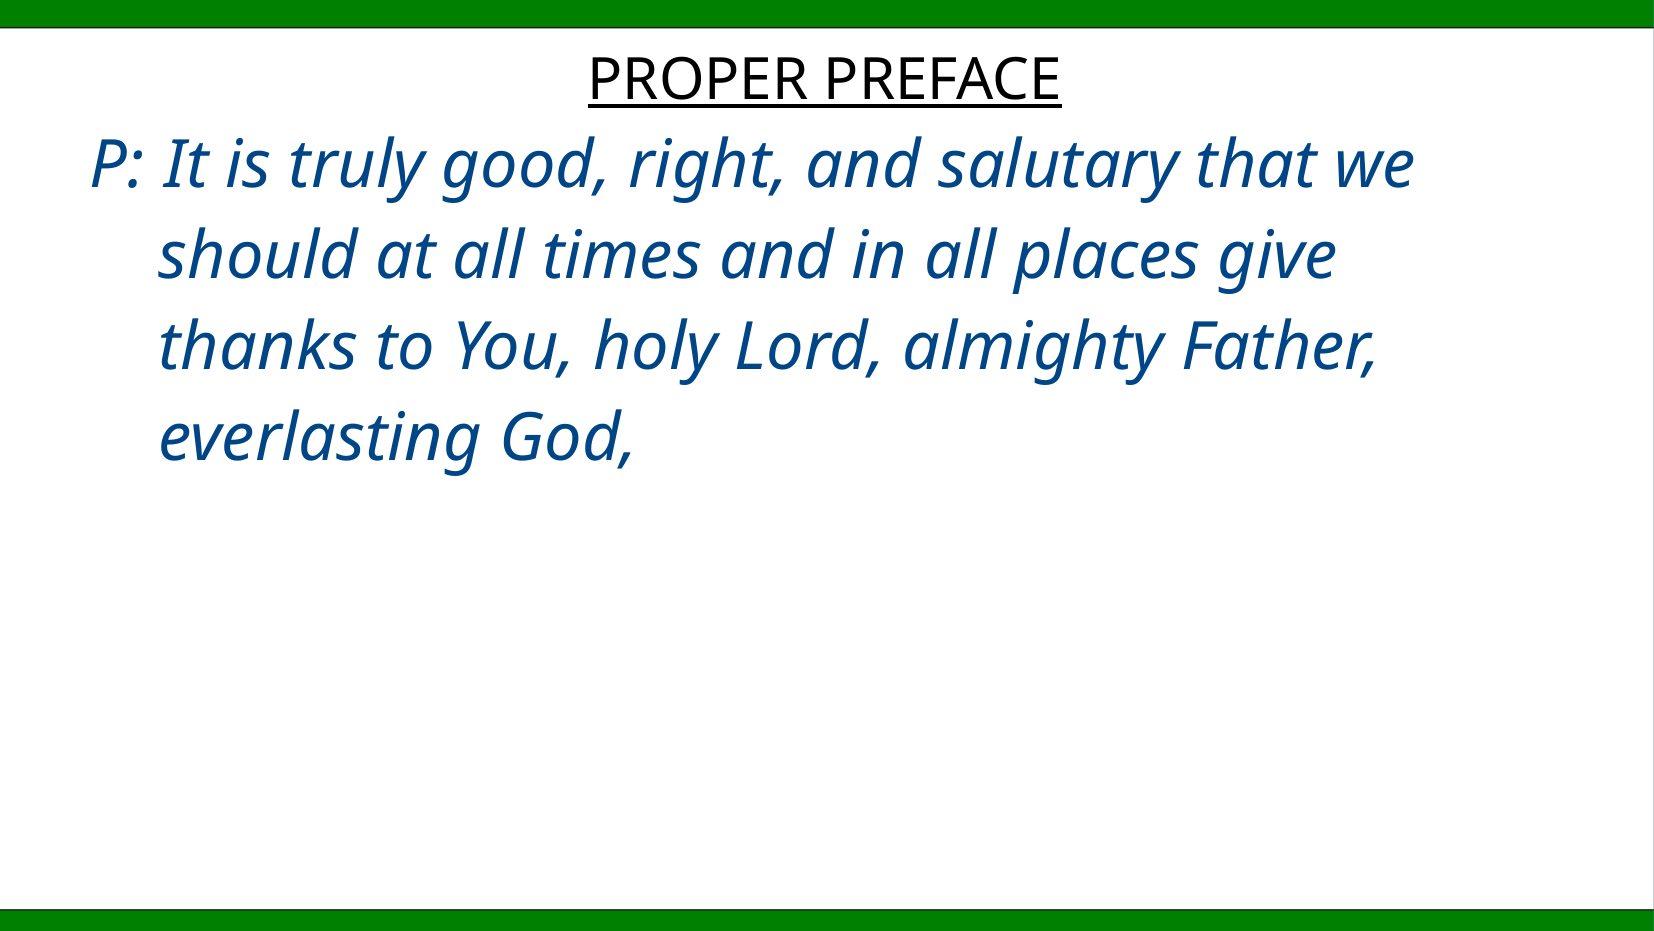

PROPER PREFACE
P:	It is truly good, right, and salutary that we
 should at all times and in all places give
 thanks to You, holy Lord, almighty Father,
 everlasting God,